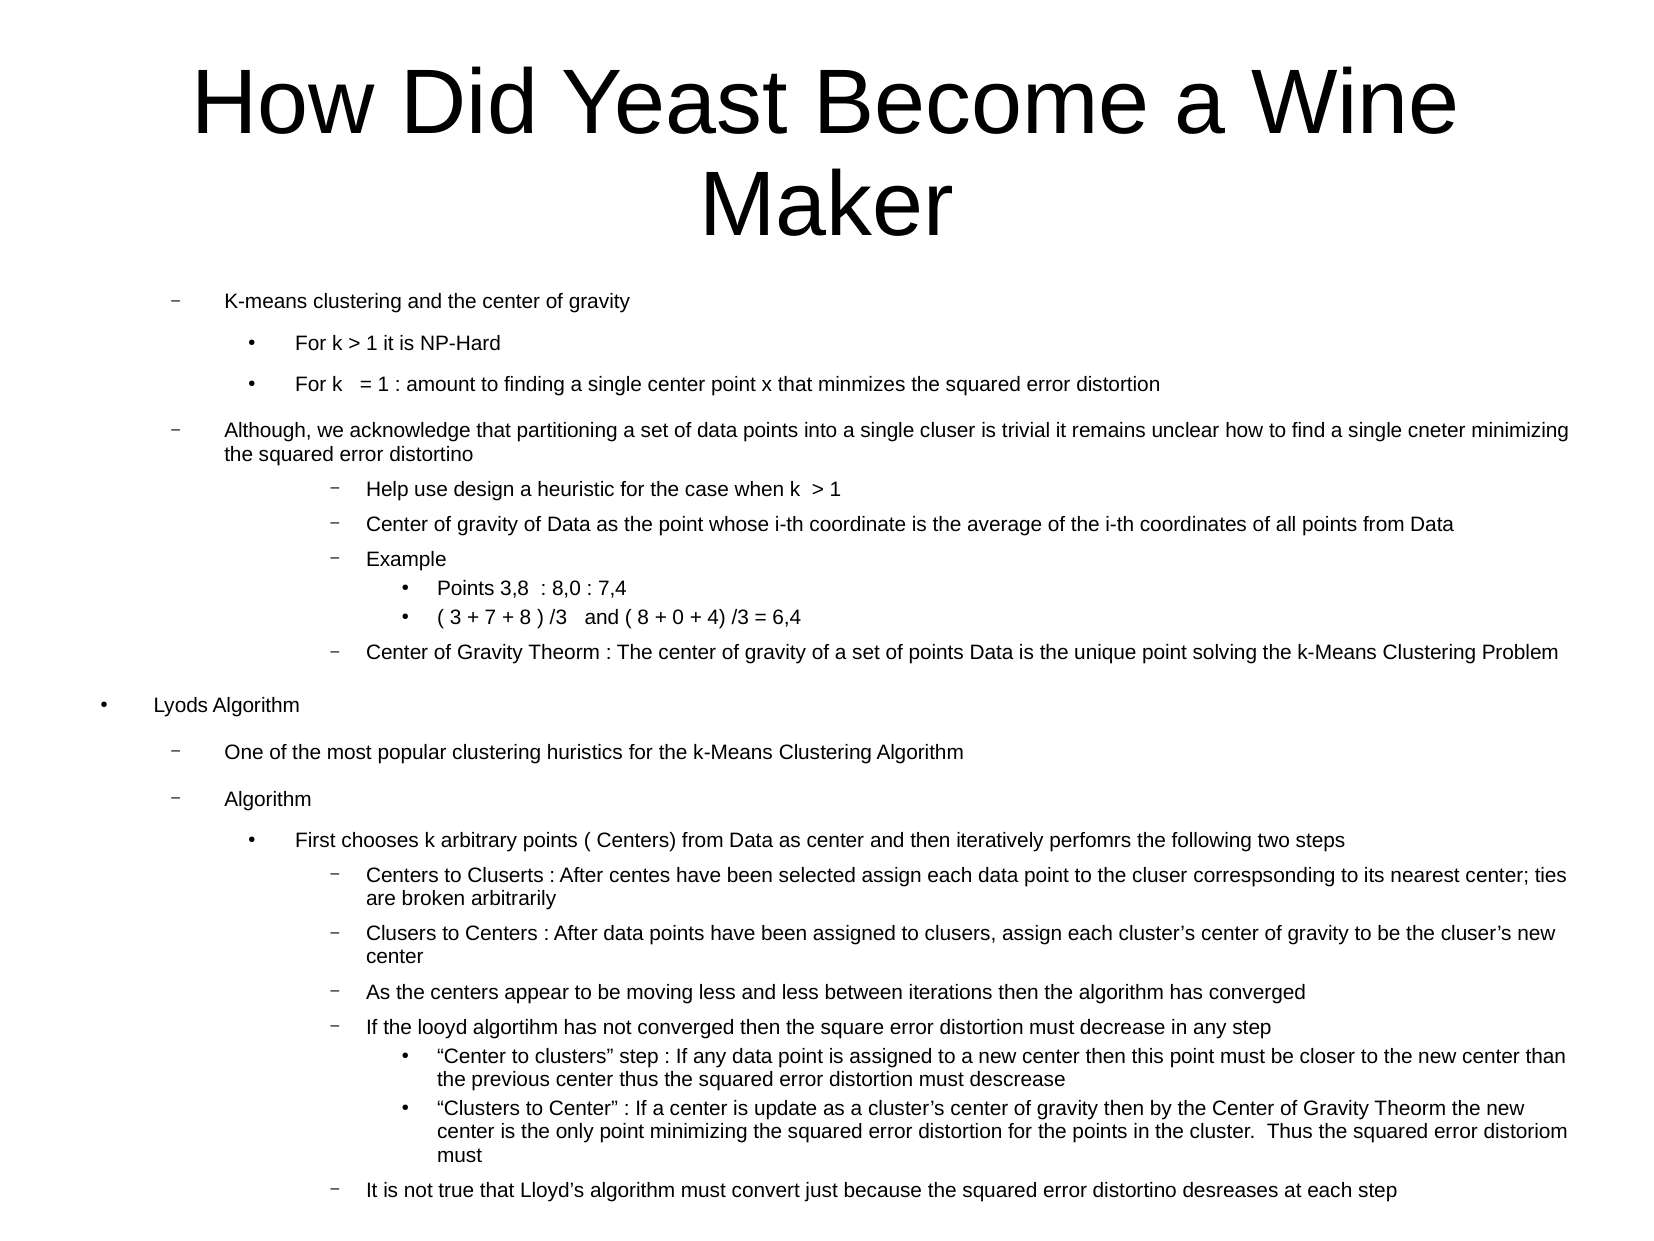

# How Did Yeast Become a Wine Maker
K-means clustering and the center of gravity
For k > 1 it is NP-Hard
For k = 1 : amount to finding a single center point x that minmizes the squared error distortion
Although, we acknowledge that partitioning a set of data points into a single cluser is trivial it remains unclear how to find a single cneter minimizing the squared error distortino
Help use design a heuristic for the case when k > 1
Center of gravity of Data as the point whose i-th coordinate is the average of the i-th coordinates of all points from Data
Example
Points 3,8 : 8,0 : 7,4
( 3 + 7 + 8 ) /3	and ( 8 + 0 + 4) /3 = 6,4
Center of Gravity Theorm : The center of gravity of a set of points Data is the unique point solving the k-Means Clustering Problem
Lyods Algorithm
One of the most popular clustering huristics for the k-Means Clustering Algorithm
Algorithm
First chooses k arbitrary points ( Centers) from Data as center and then iteratively perfomrs the following two steps
Centers to Cluserts : After centes have been selected assign each data point to the cluser correspsonding to its nearest center; ties are broken arbitrarily
Clusers to Centers : After data points have been assigned to clusers, assign each cluster’s center of gravity to be the cluser’s new center
As the centers appear to be moving less and less between iterations then the algorithm has converged
If the looyd algortihm has not converged then the square error distortion must decrease in any step
“Center to clusters” step : If any data point is assigned to a new center then this point must be closer to the new center than the previous center thus the squared error distortion must descrease
“Clusters to Center” : If a center is update as a cluster’s center of gravity then by the Center of Gravity Theorm the new center is the only point minimizing the squared error distortion for the points in the cluster. Thus the squared error distoriom must
It is not true that Lloyd’s algorithm must convert just because the squared error distortino desreases at each step